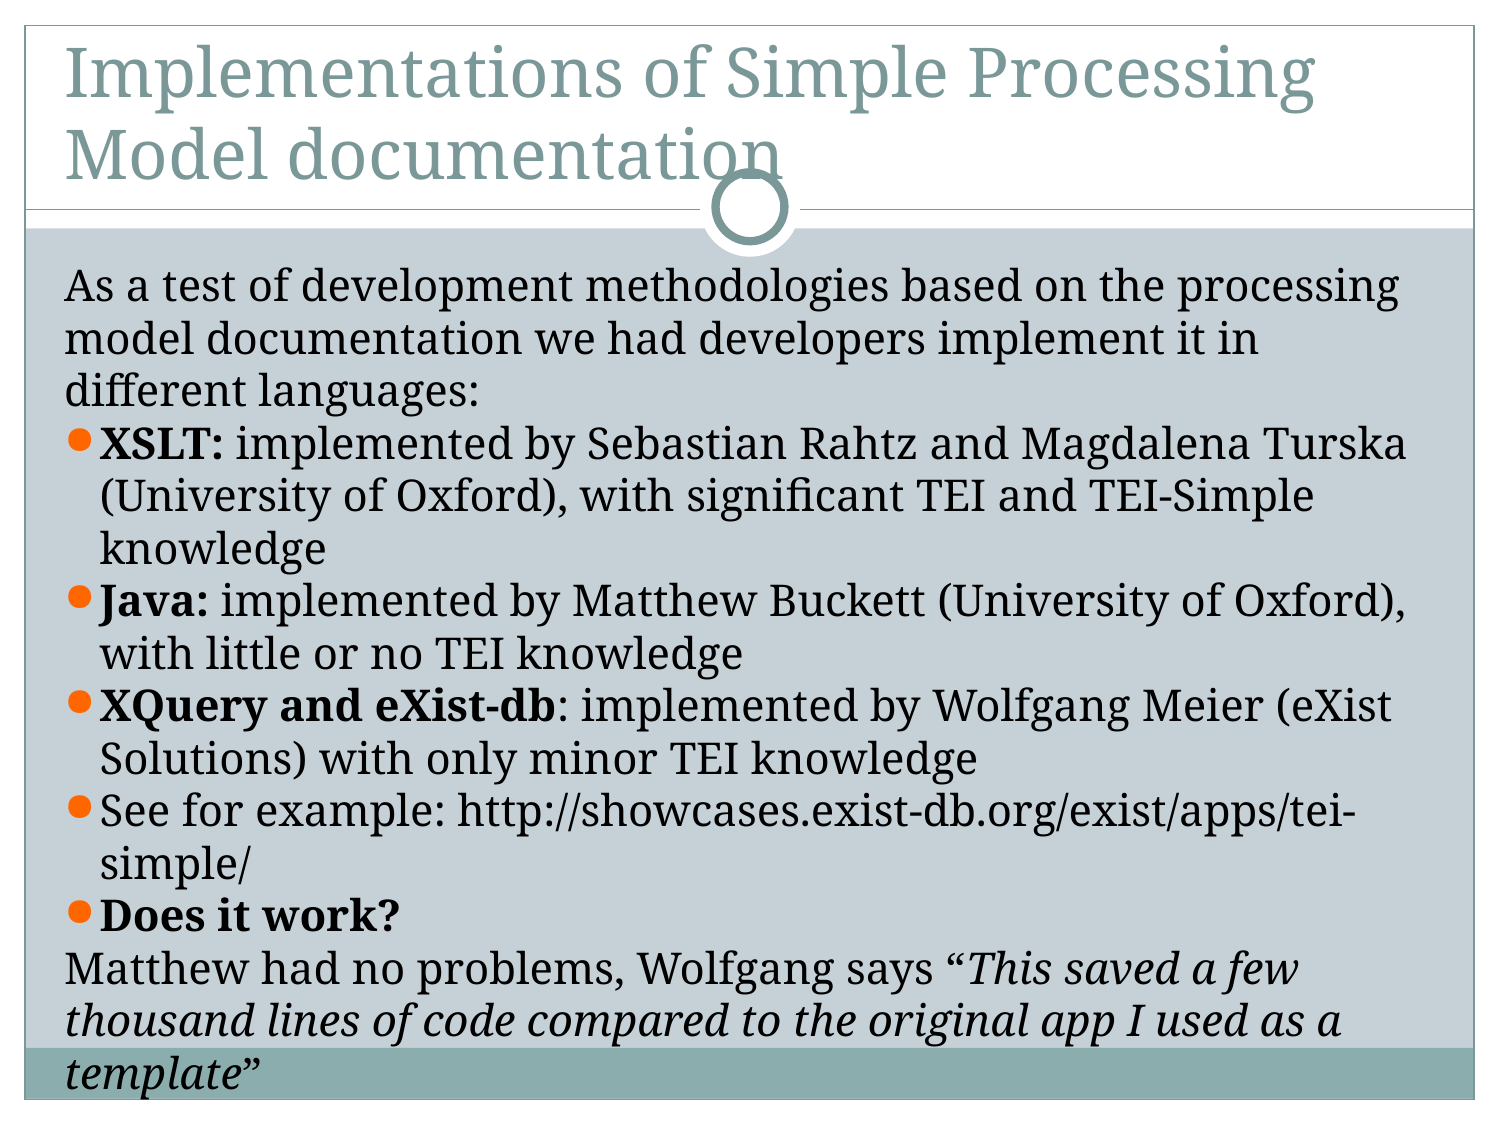

Implementations of Simple Processing Model documentation
As a test of development methodologies based on the processing model documentation we had developers implement it in different languages:
XSLT: implemented by Sebastian Rahtz and Magdalena Turska (University of Oxford), with significant TEI and TEI-Simple knowledge
Java: implemented by Matthew Buckett (University of Oxford), with little or no TEI knowledge
XQuery and eXist-db: implemented by Wolfgang Meier (eXist Solutions) with only minor TEI knowledge
See for example: http://showcases.exist-db.org/exist/apps/tei-simple/
Does it work?
Matthew had no problems, Wolfgang says “This saved a few thousand lines of code compared to the original app I used as a template”